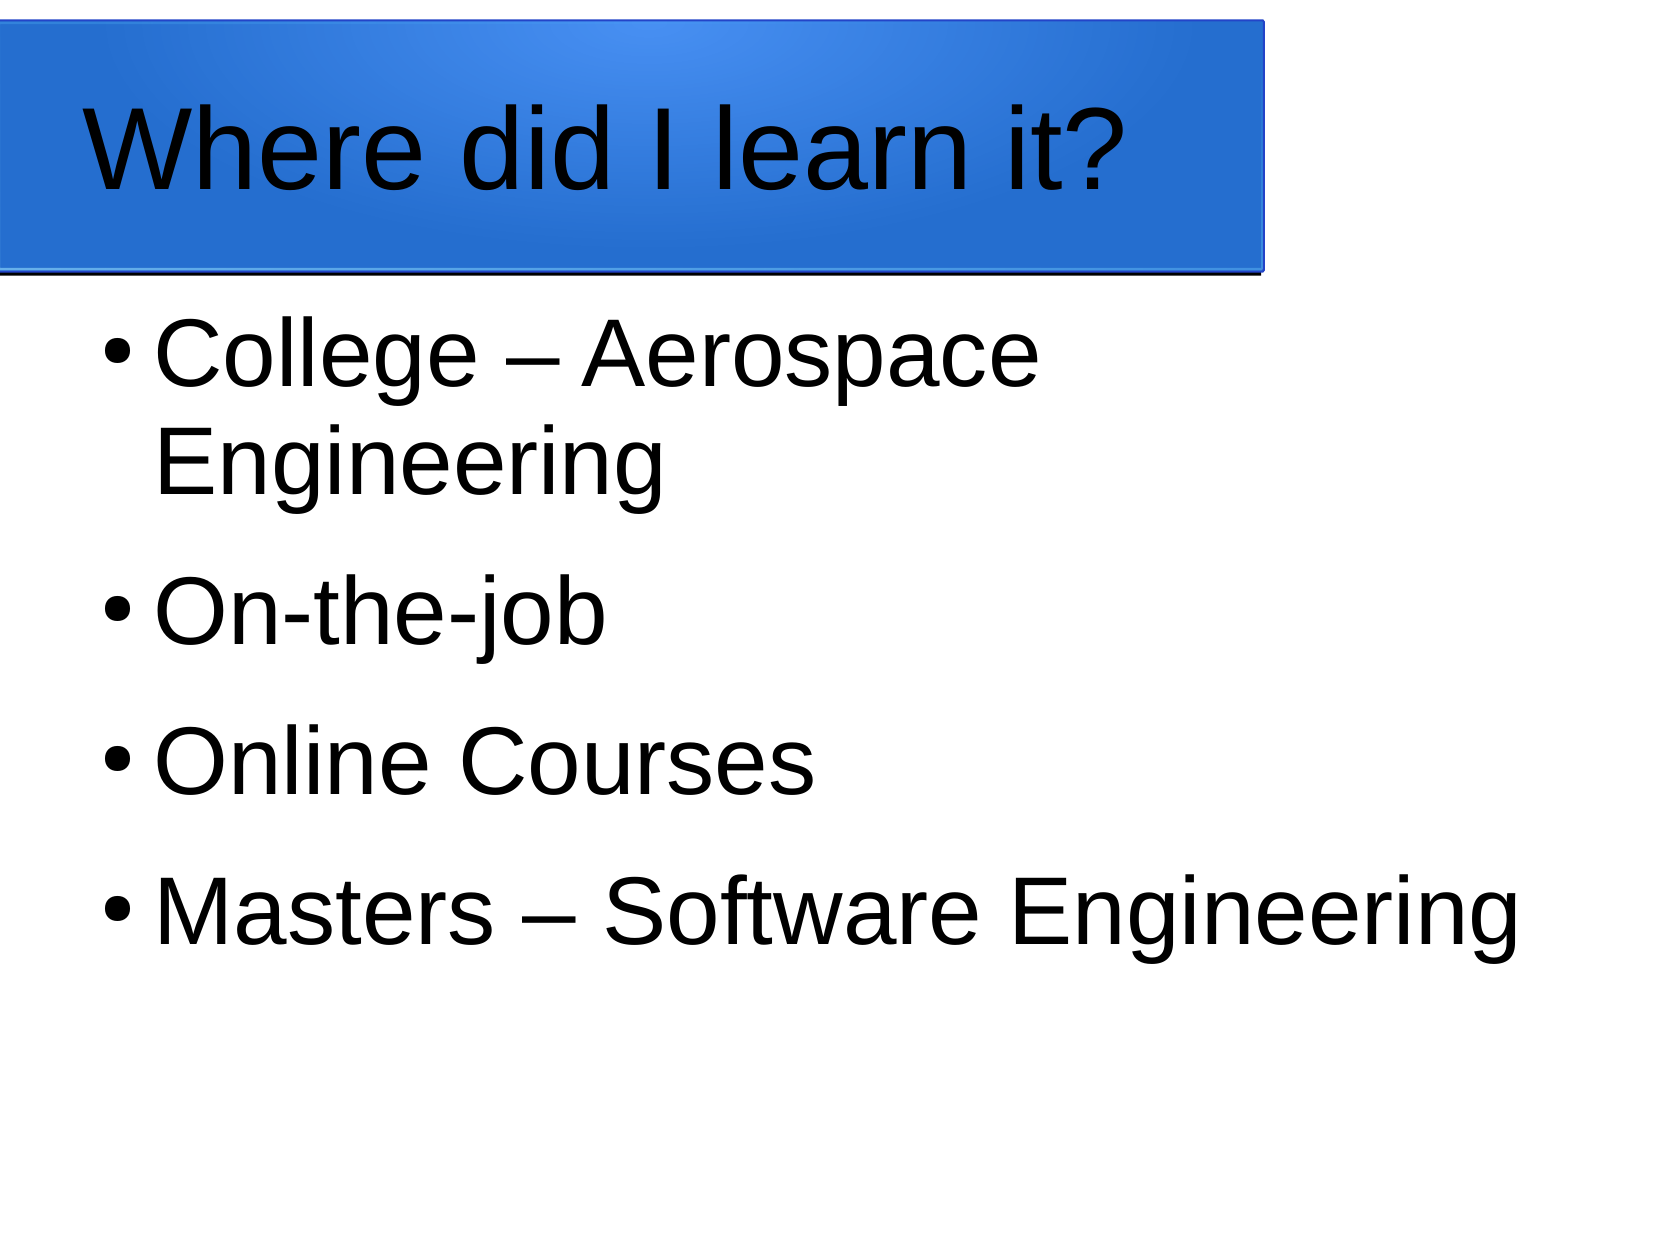

# Where did I learn it?
College – Aerospace Engineering
On-the-job
Online Courses
Masters – Software Engineering